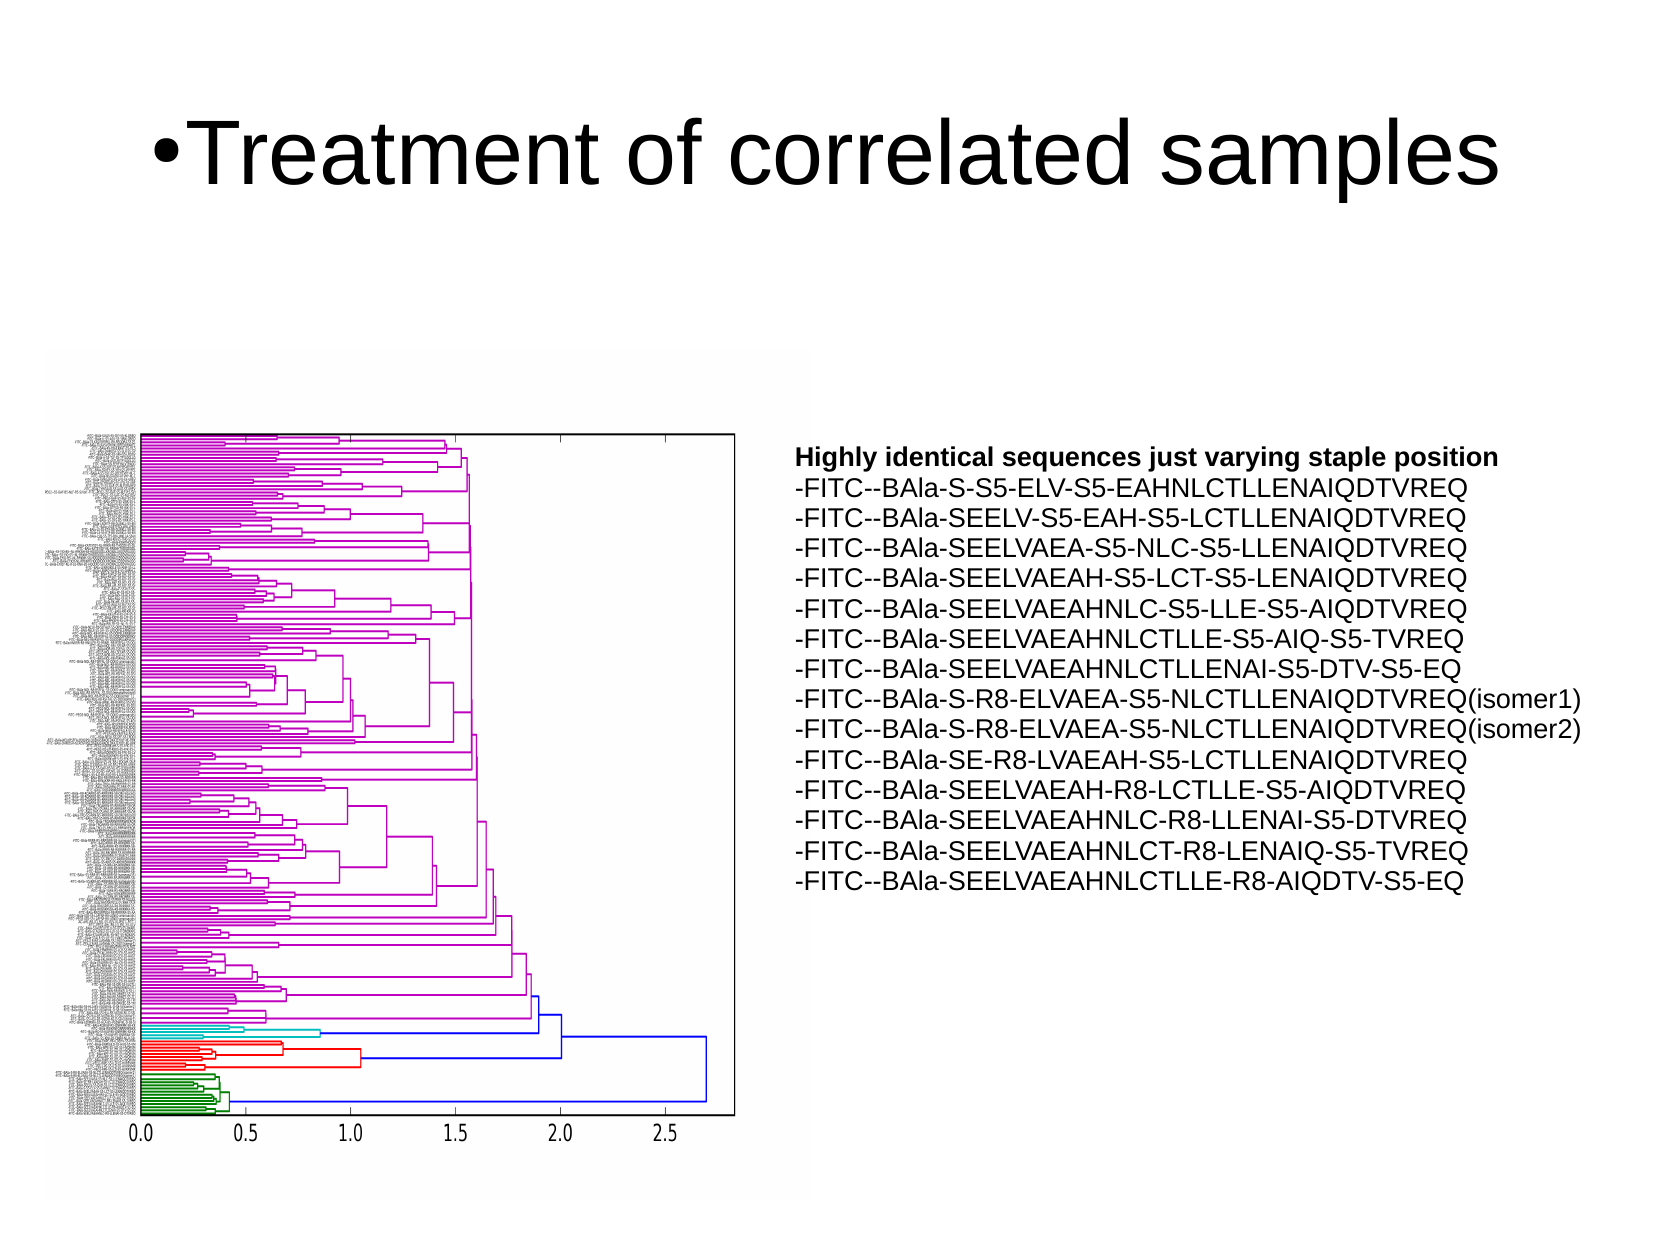

# Treatment of correlated samples
Highly identical sequences just varying staple position
-FITC--BAla-S-S5-ELV-S5-EAHNLCTLLENAIQDTVREQ
-FITC--BAla-SEELV-S5-EAH-S5-LCTLLENAIQDTVREQ
-FITC--BAla-SEELVAEA-S5-NLC-S5-LLENAIQDTVREQ
-FITC--BAla-SEELVAEAH-S5-LCT-S5-LENAIQDTVREQ
-FITC--BAla-SEELVAEAHNLC-S5-LLE-S5-AIQDTVREQ
-FITC--BAla-SEELVAEAHNLCTLLE-S5-AIQ-S5-TVREQ
-FITC--BAla-SEELVAEAHNLCTLLENAI-S5-DTV-S5-EQ
-FITC--BAla-S-R8-ELVAEA-S5-NLCTLLENAIQDTVREQ(isomer1)
-FITC--BAla-S-R8-ELVAEA-S5-NLCTLLENAIQDTVREQ(isomer2)
-FITC--BAla-SE-R8-LVAEAH-S5-LCTLLENAIQDTVREQ
-FITC--BAla-SEELVAEAH-R8-LCTLLE-S5-AIQDTVREQ
-FITC--BAla-SEELVAEAHNLC-R8-LLENAI-S5-DTVREQ
-FITC--BAla-SEELVAEAHNLCT-R8-LENAIQ-S5-TVREQ
-FITC--BAla-SEELVAEAHNLCTLLE-R8-AIQDTV-S5-EQ